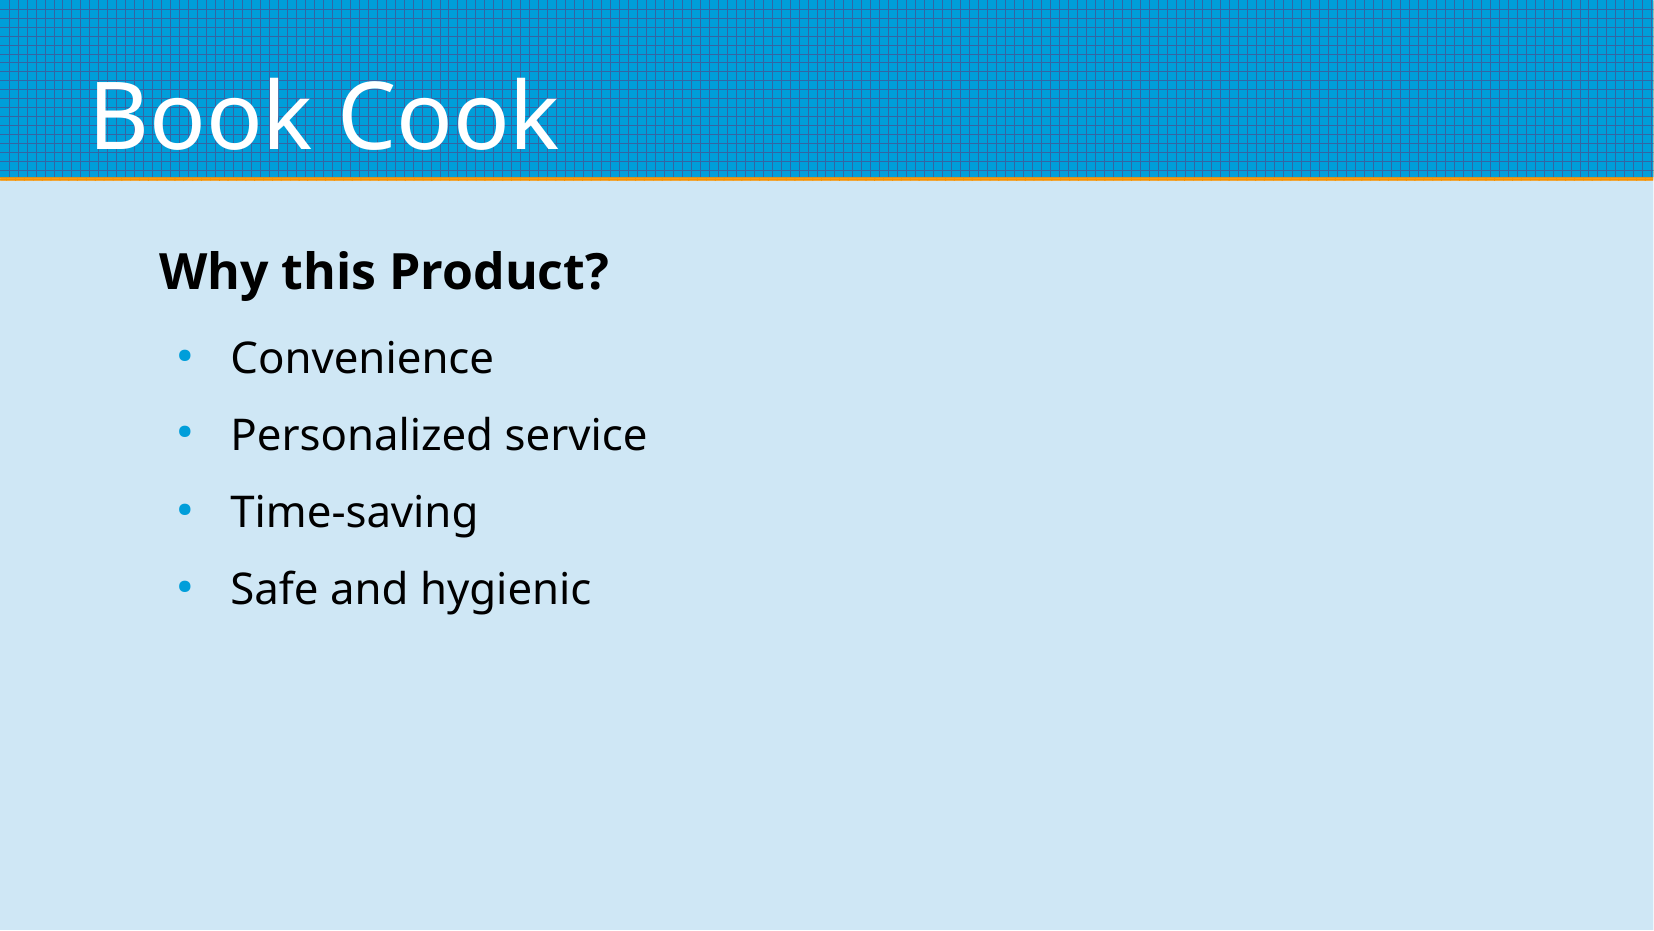

# Book Cook
Why this Product?
Convenience
Personalized service
Time-saving
Safe and hygienic